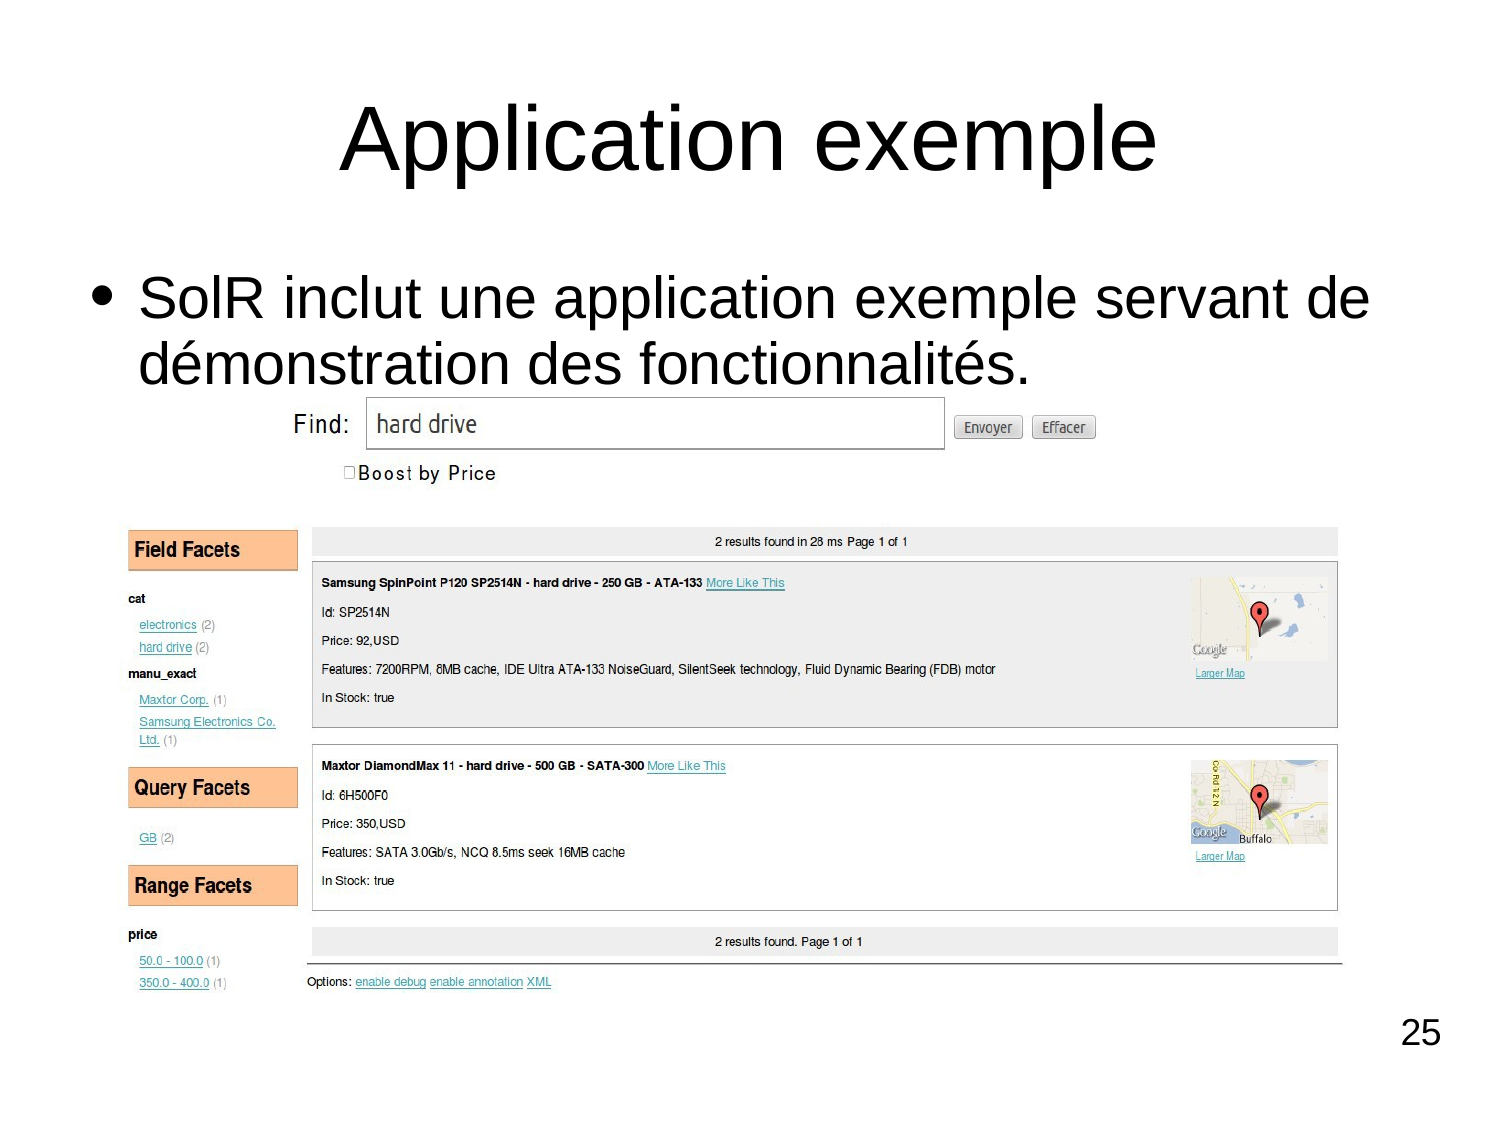

# Application exemple
SolR inclut une application exemple servant de démonstration des fonctionnalités.
●
–
25